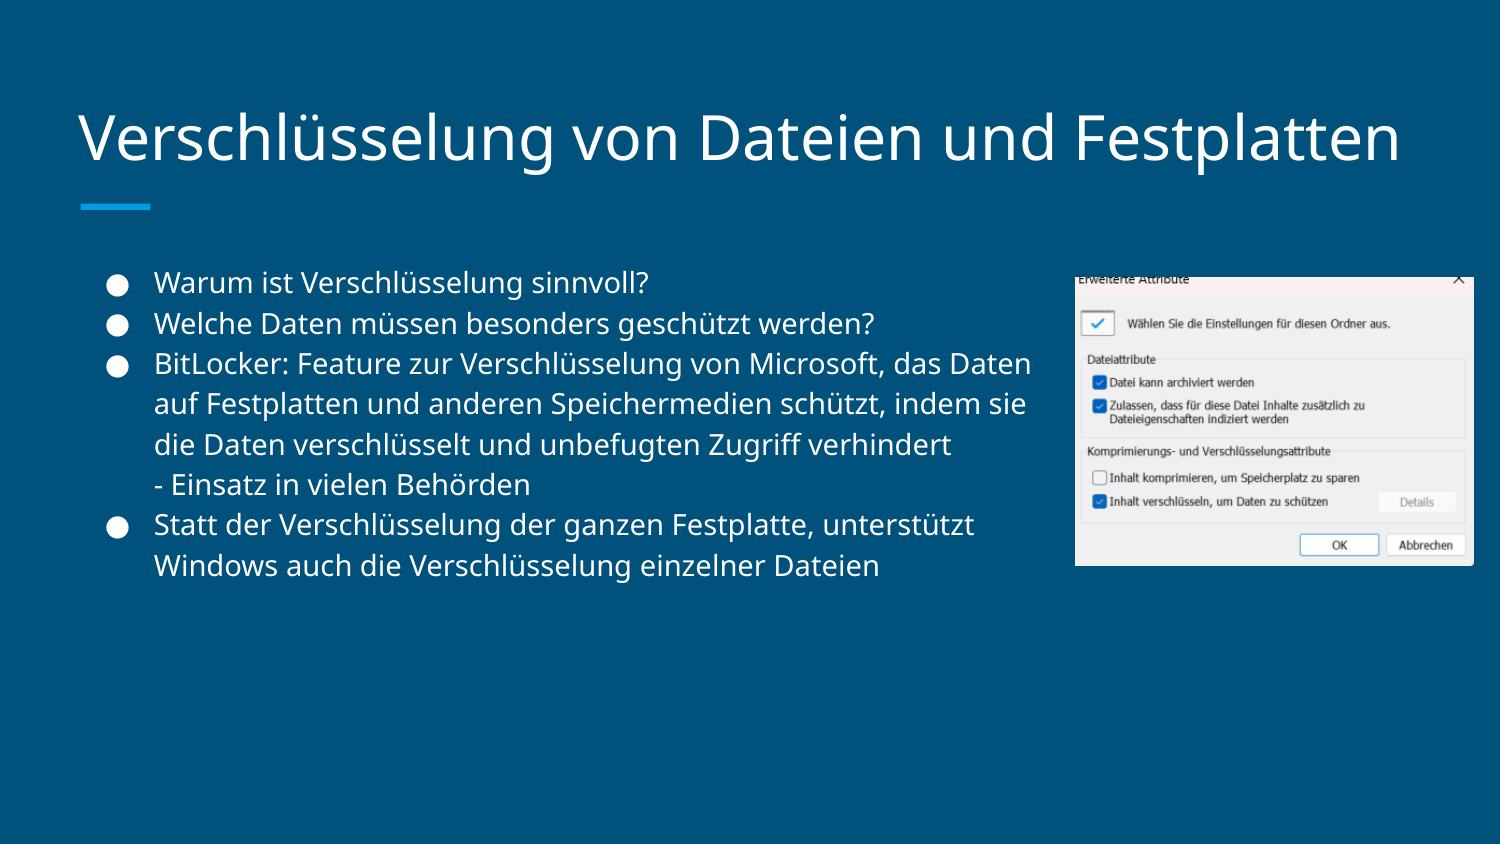

# Verschlüsselung von Dateien und Festplatten
Warum ist Verschlüsselung sinnvoll?
Welche Daten müssen besonders geschützt werden?
BitLocker: Feature zur Verschlüsselung von Microsoft, das Daten auf Festplatten und anderen Speichermedien schützt, indem sie die Daten verschlüsselt und unbefugten Zugriff verhindert
- Einsatz in vielen Behörden
Statt der Verschlüsselung der ganzen Festplatte, unterstützt Windows auch die Verschlüsselung einzelner Dateien